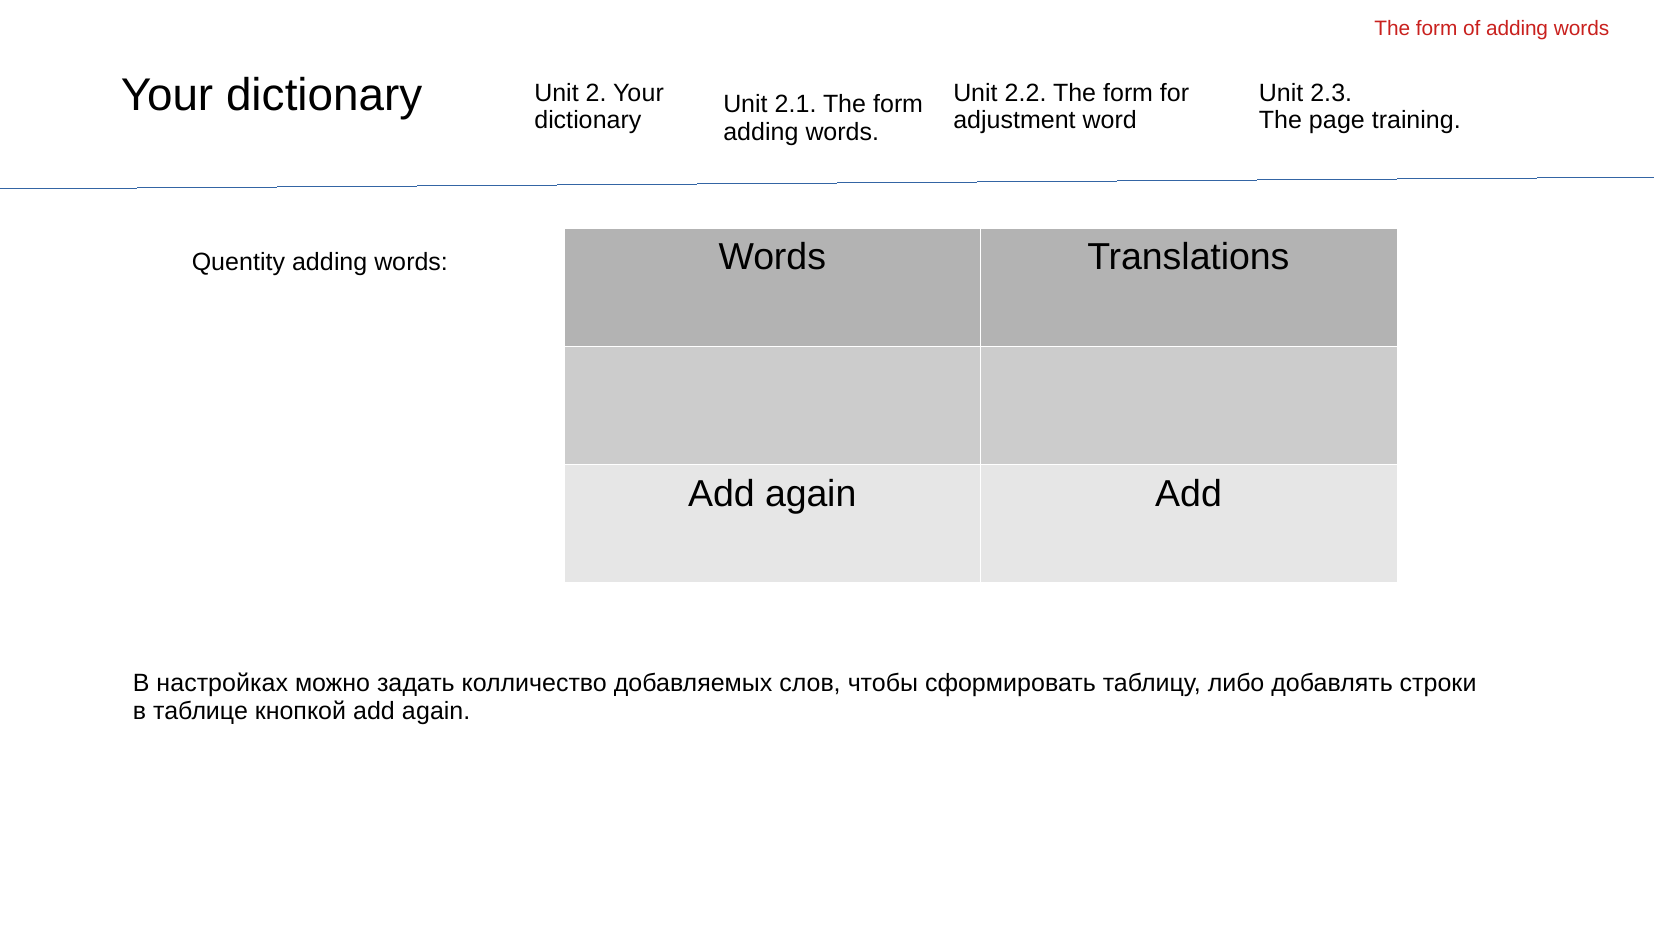

The form of adding words
Your dictionary
Unit 2. Your
dictionary
Unit 2.2. The form for
adjustment word
Unit 2.3.
The page training.
Unit 2.1. The form
adding words.
| Words | Translations |
| --- | --- |
| | |
| Add again | Add |
Quentity adding words:
В настройках можно задать колличество добавляемых слов, чтобы сформировать таблицу, либо добавлять строки
в таблице кнопкой add again.